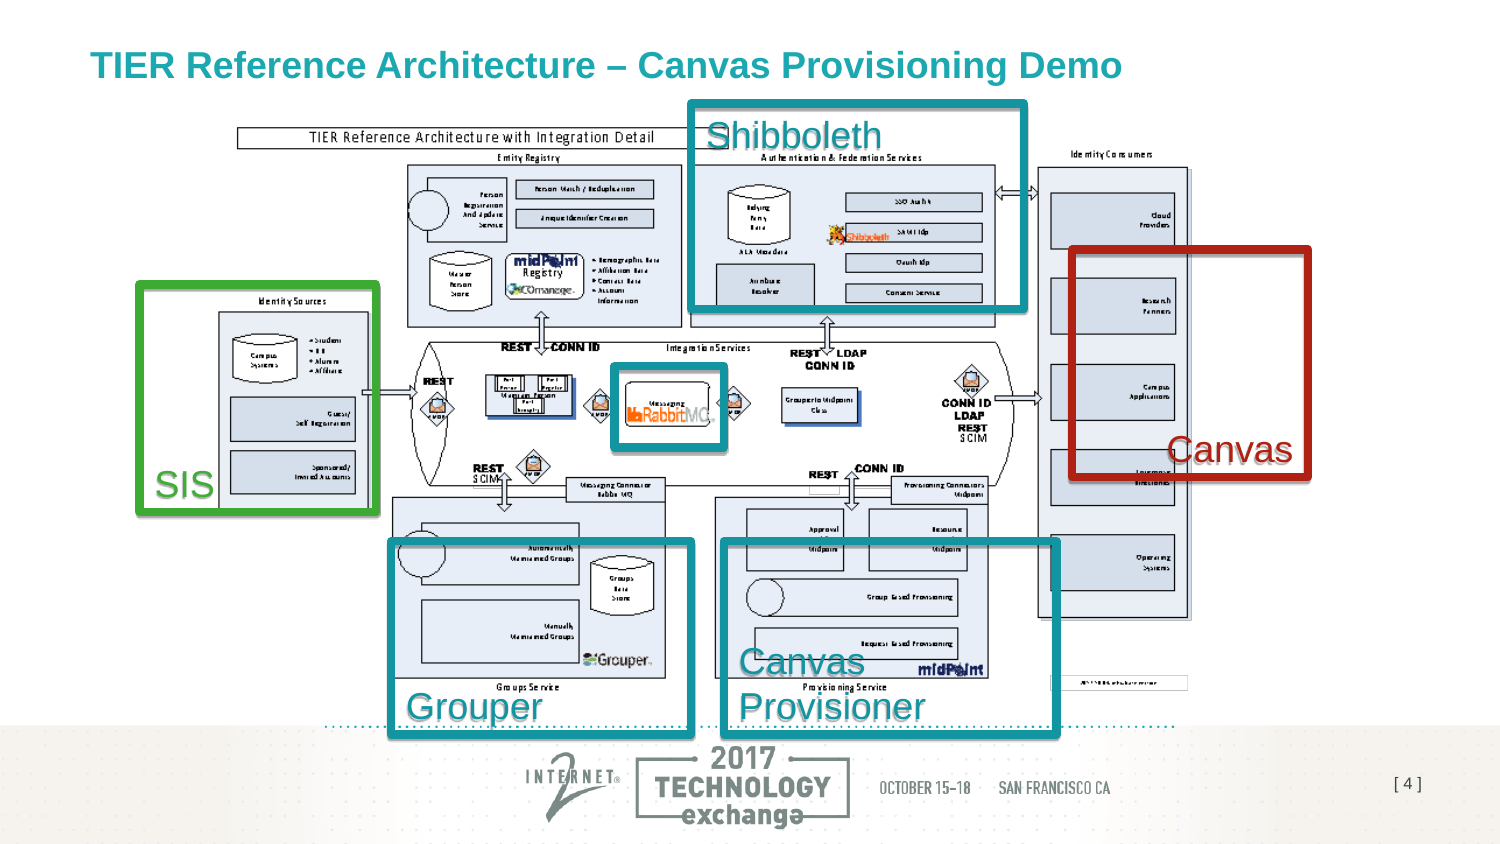

# TIER Reference Architecture – Canvas Provisioning Demo
Shibboleth
Canvas
SIS
Grouper
Canvas Provisioner